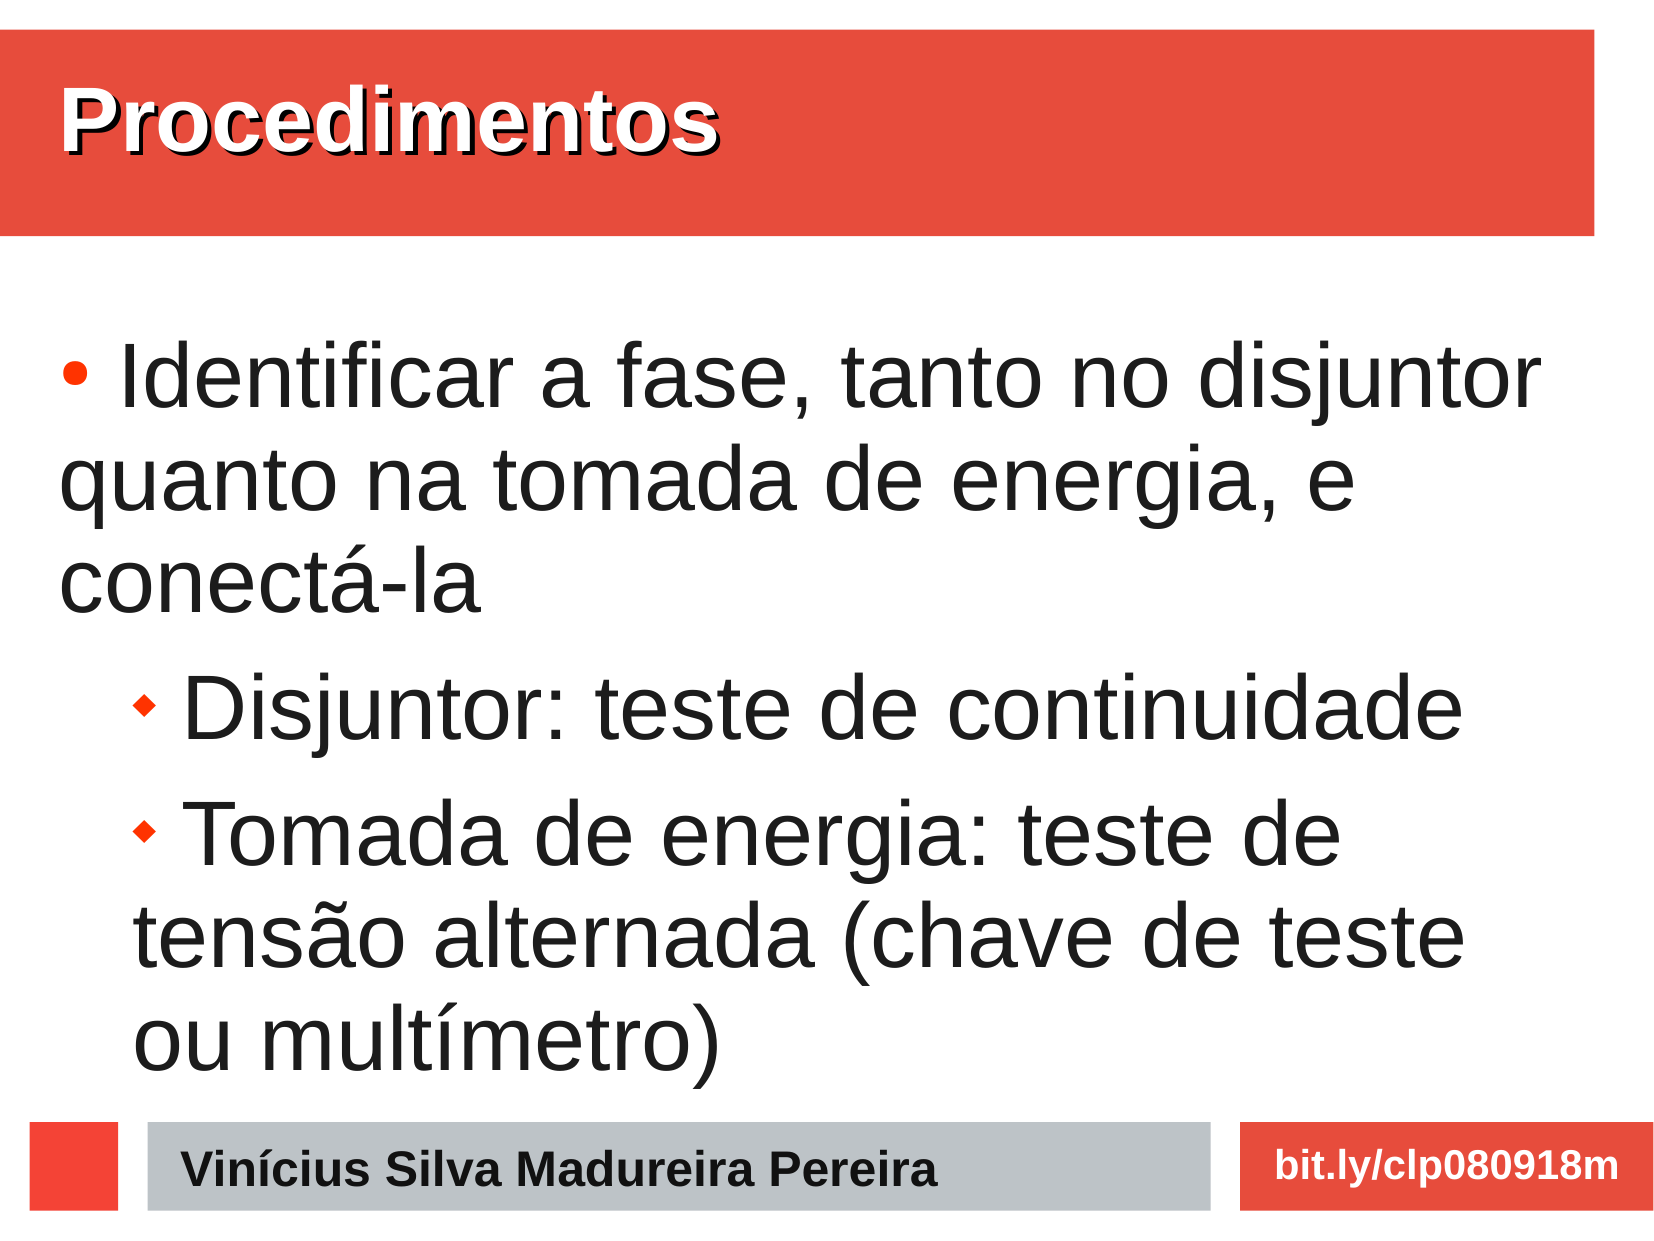

# Procedimentos
 Identificar a fase, tanto no disjuntor quanto na tomada de energia, e conectá-la
 Disjuntor: teste de continuidade
 Tomada de energia: teste de tensão alternada (chave de teste ou multímetro)
Vinícius Silva Madureira Pereira
bit.ly/clp080918m